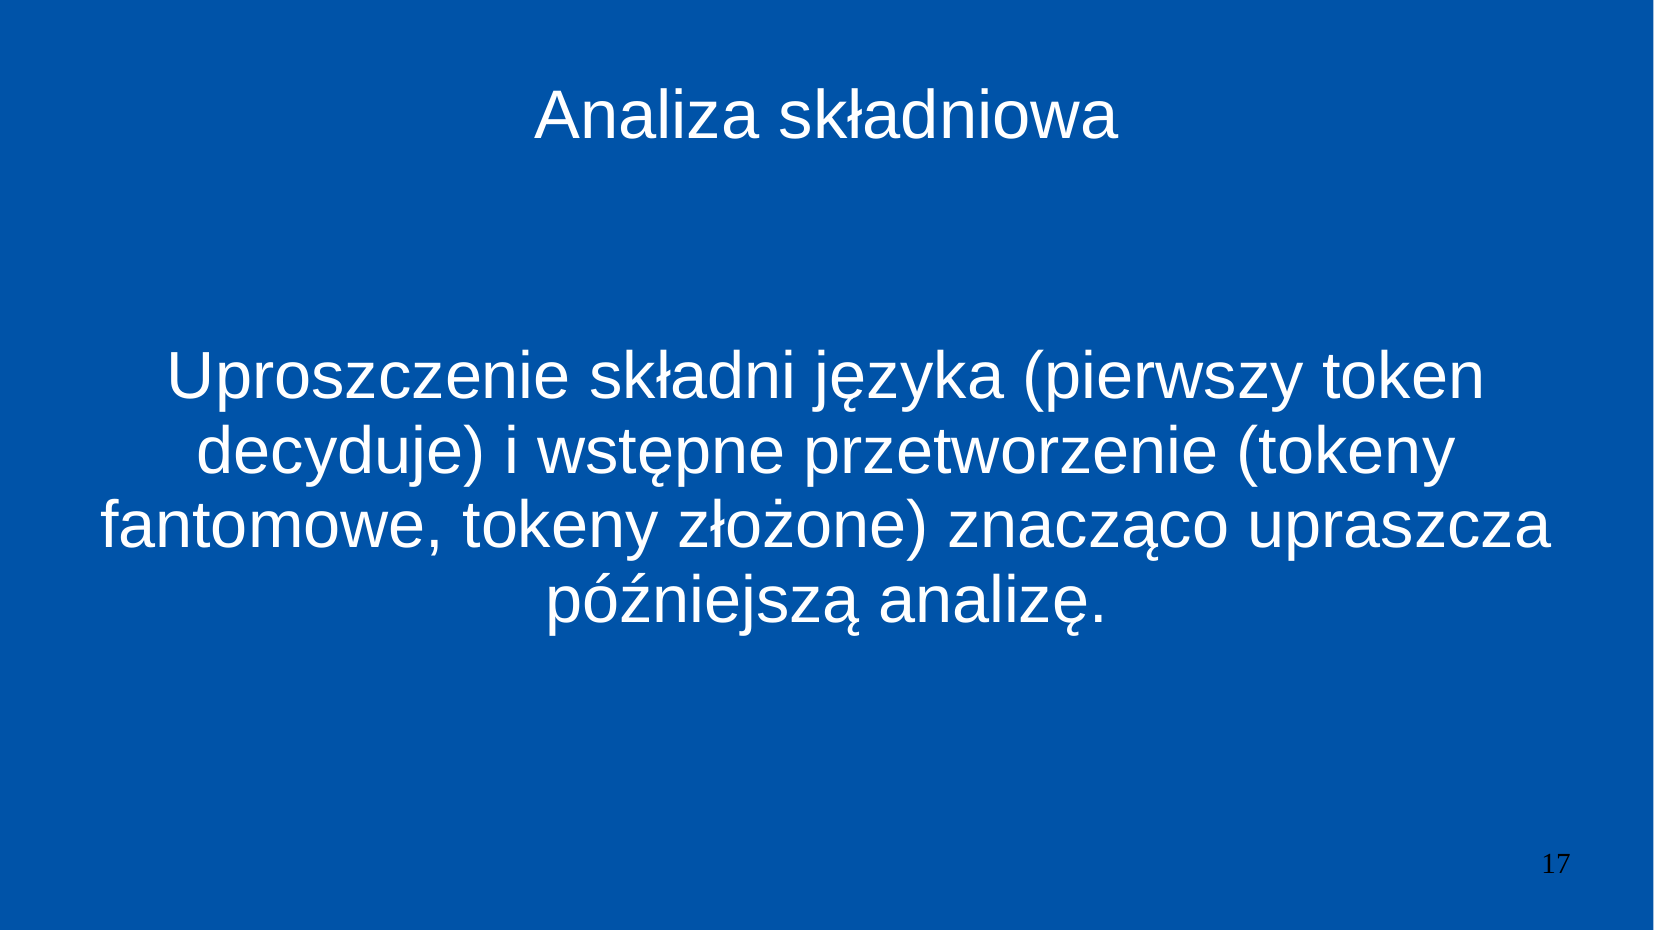

# Analiza składniowa
Uproszczenie składni języka (pierwszy token decyduje) i wstępne przetworzenie (tokeny fantomowe, tokeny złożone) znacząco upraszcza późniejszą analizę.
17